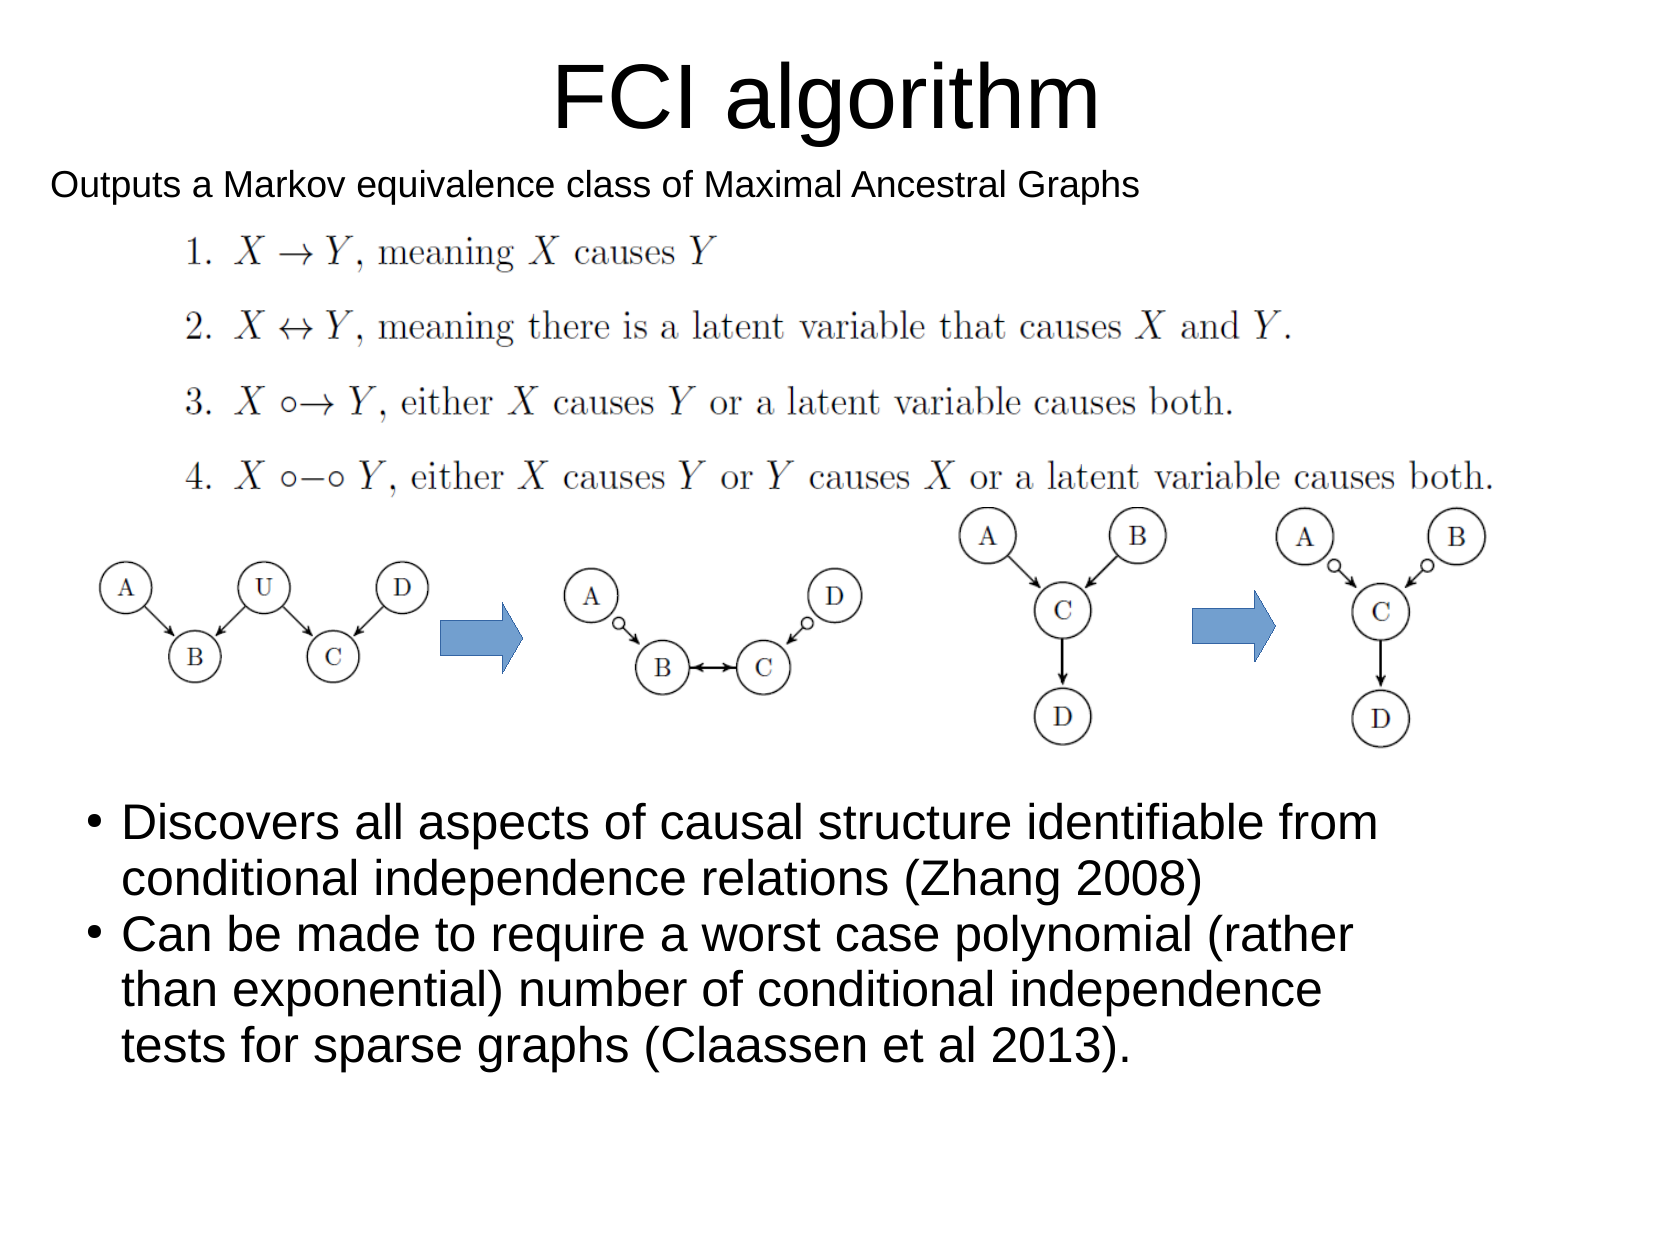

# FCI algorithm
Outputs a Markov equivalence class of Maximal Ancestral Graphs
Discovers all aspects of causal structure identifiable from conditional independence relations (Zhang 2008)
Can be made to require a worst case polynomial (rather than exponential) number of conditional independence tests for sparse graphs (Claassen et al 2013).